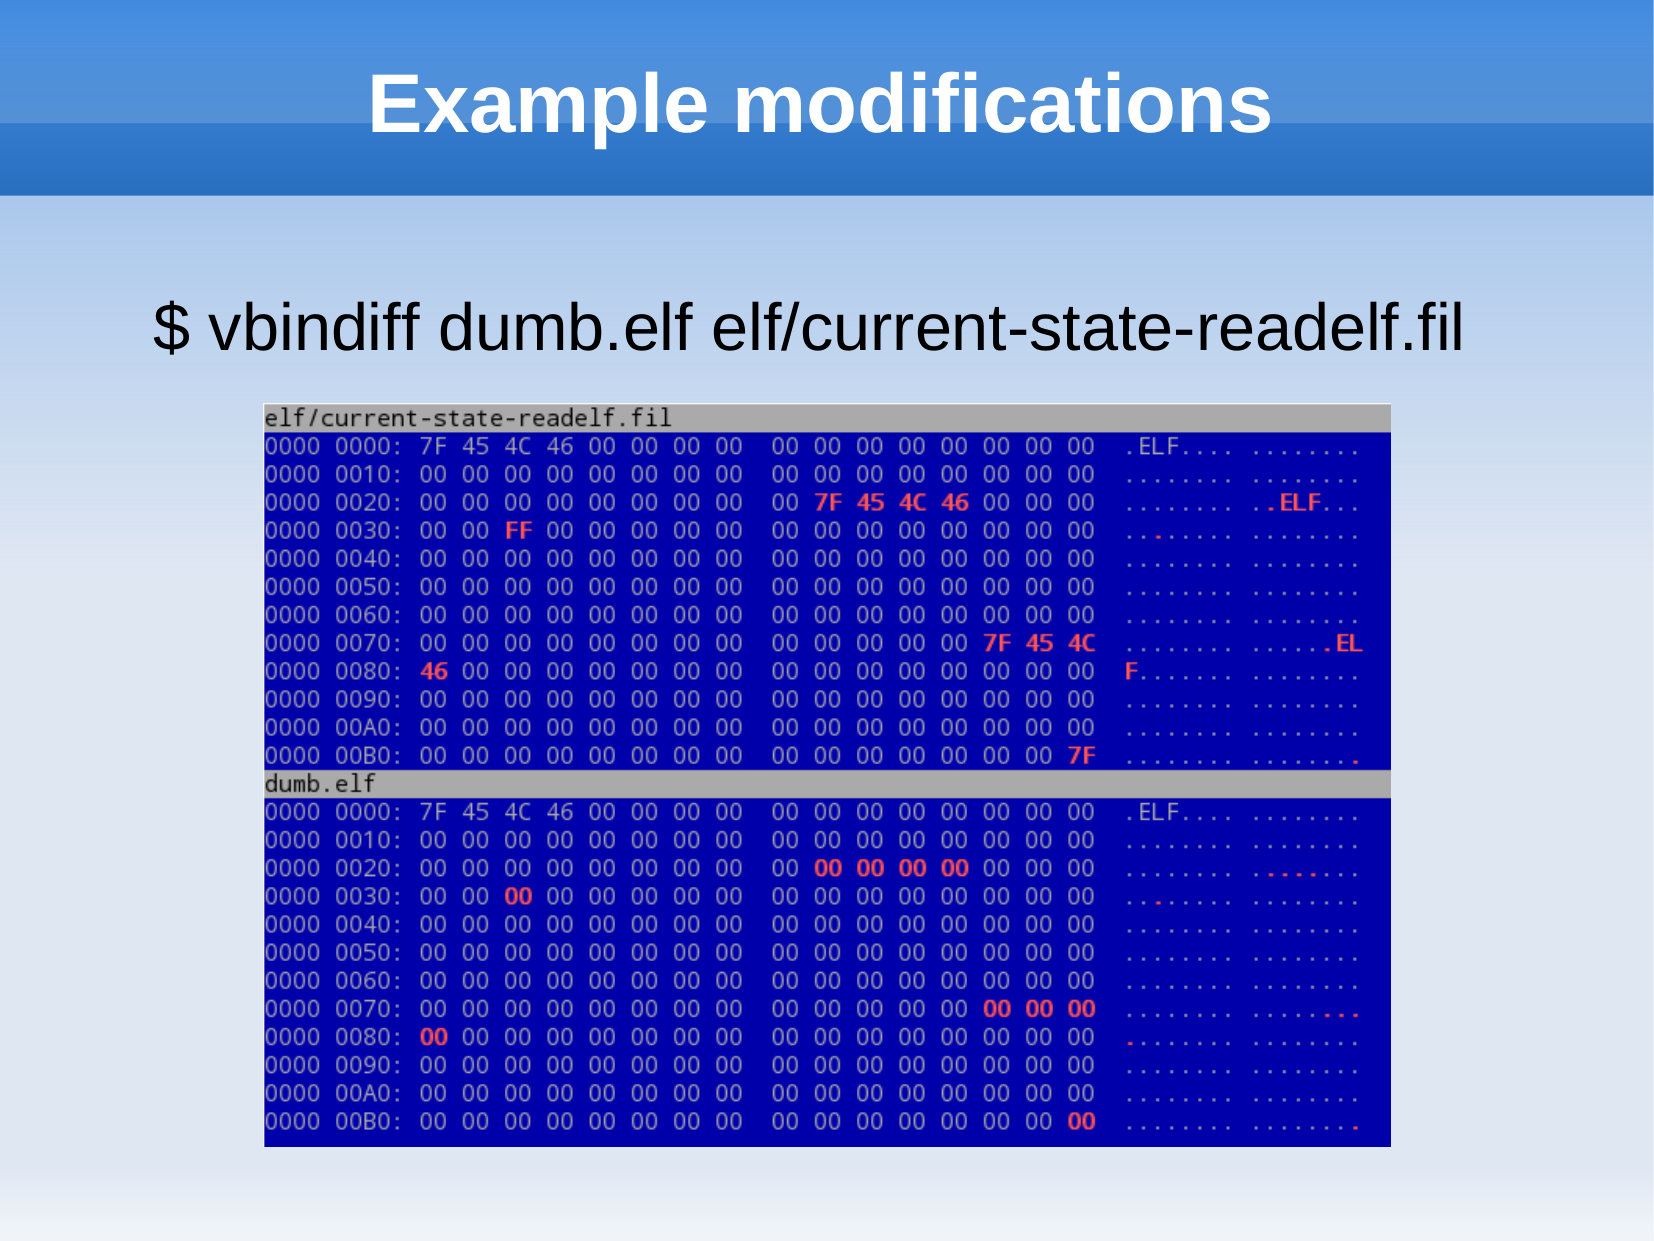

# Example modifications
$ vbindiff dumb.elf elf/current-state-readelf.fil